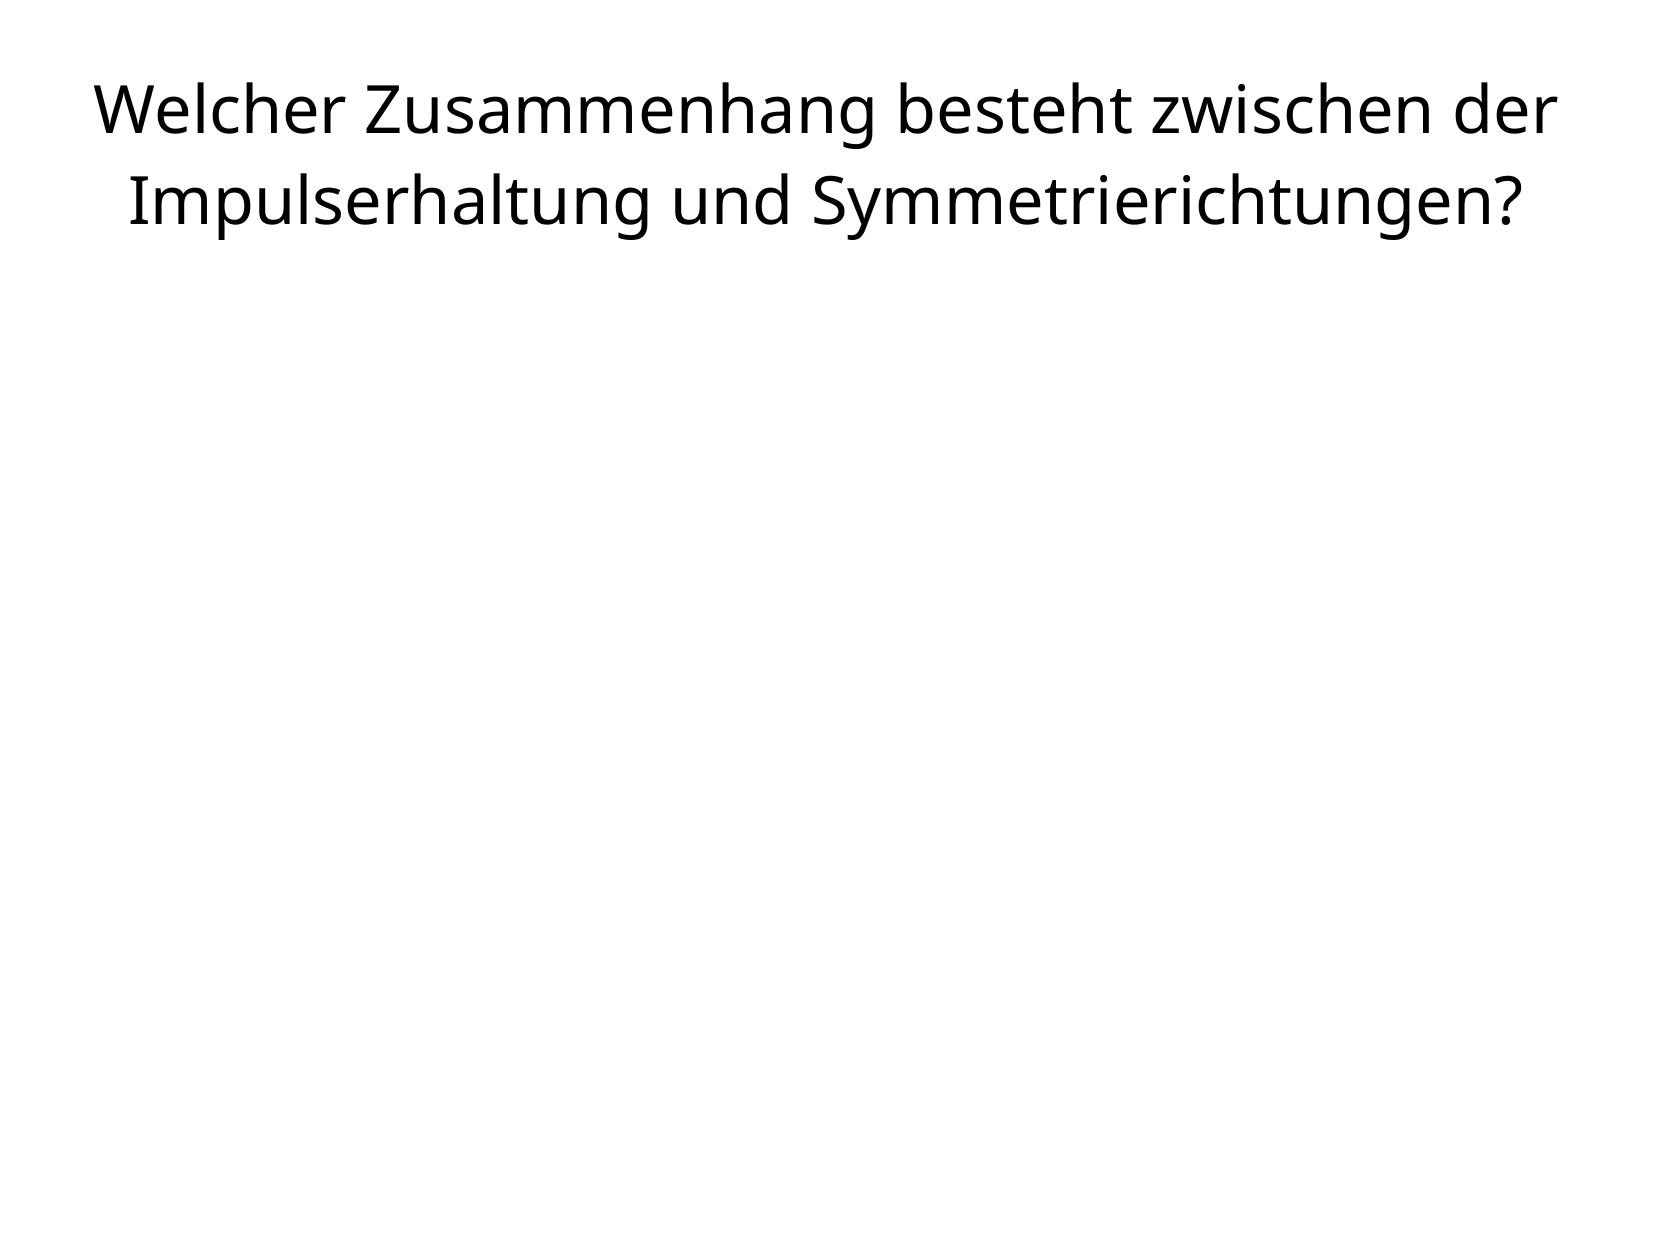

# Welcher Zusammenhang besteht zwischen der Impulserhaltung und Symmetrierichtungen?